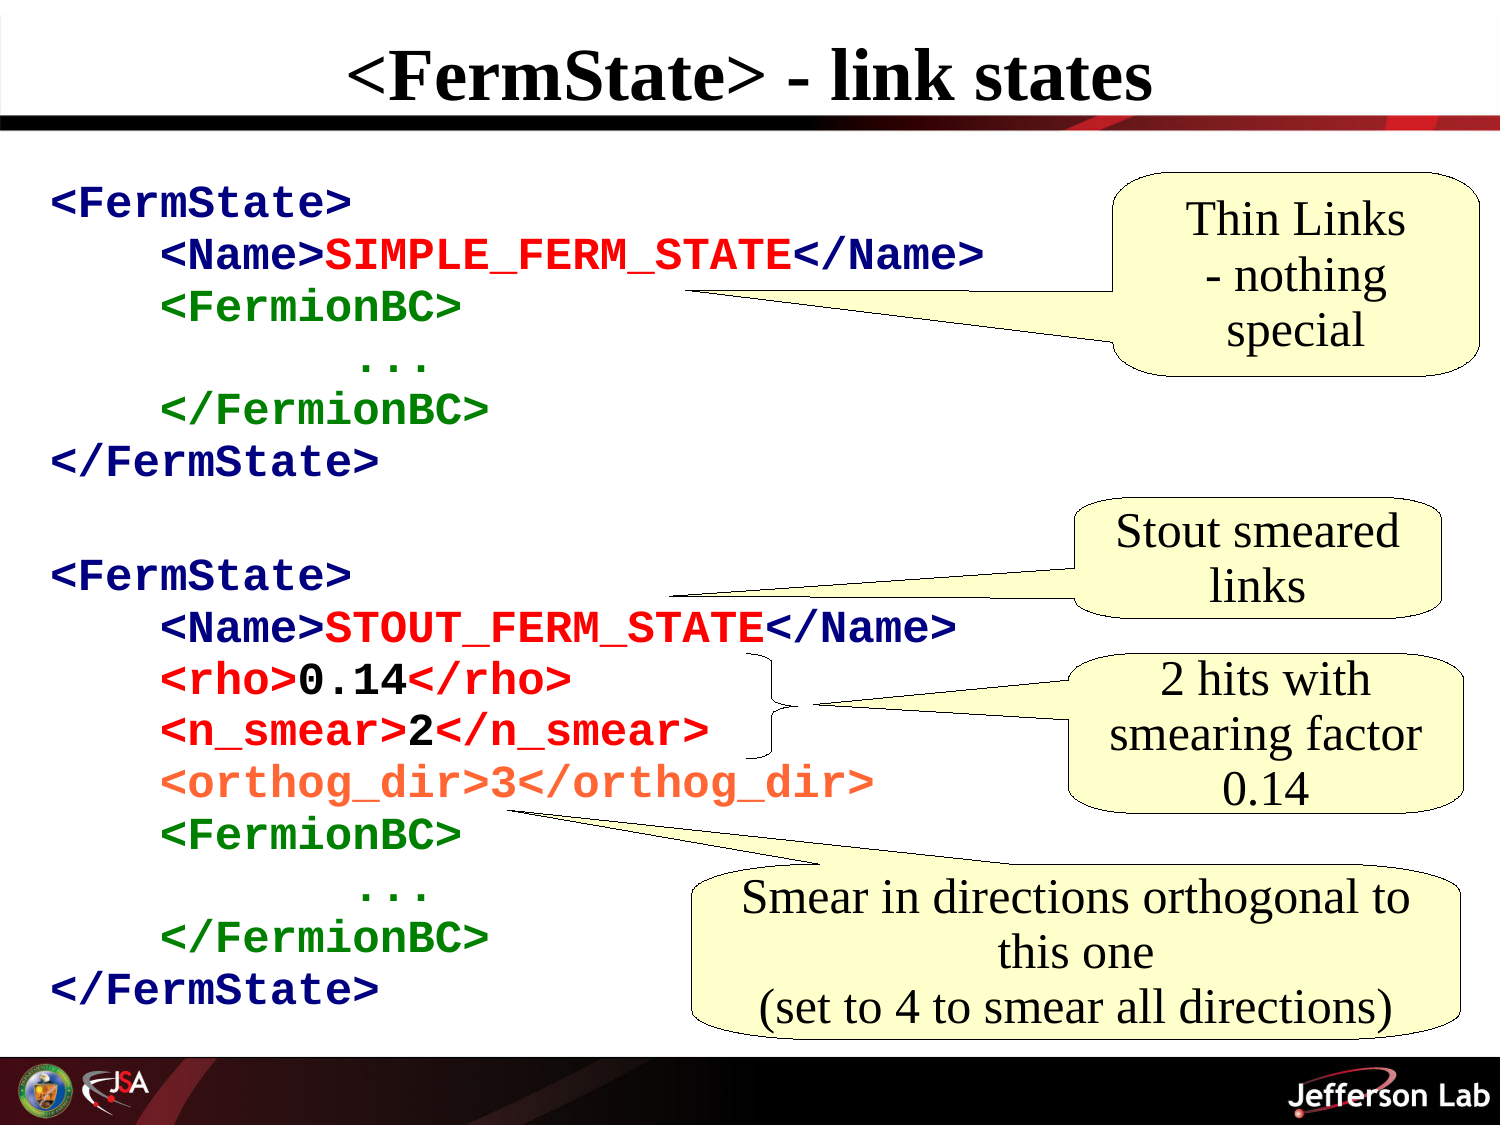

# <FermState> - link states
<FermState>
 <Name>SIMPLE_FERM_STATE</Name>
 <FermionBC>
 ...
 </FermionBC>
</FermState>
Thin Links
- nothing special
Stout smeared
links
<FermState>
 <Name>STOUT_FERM_STATE</Name>
 <rho>0.14</rho>
 <n_smear>2</n_smear>
 <orthog_dir>3</orthog_dir>
 <FermionBC>
 ...
 </FermionBC>
</FermState>
2 hits with
smearing factor
0.14
Smear in directions orthogonal to this one
(set to 4 to smear all directions)